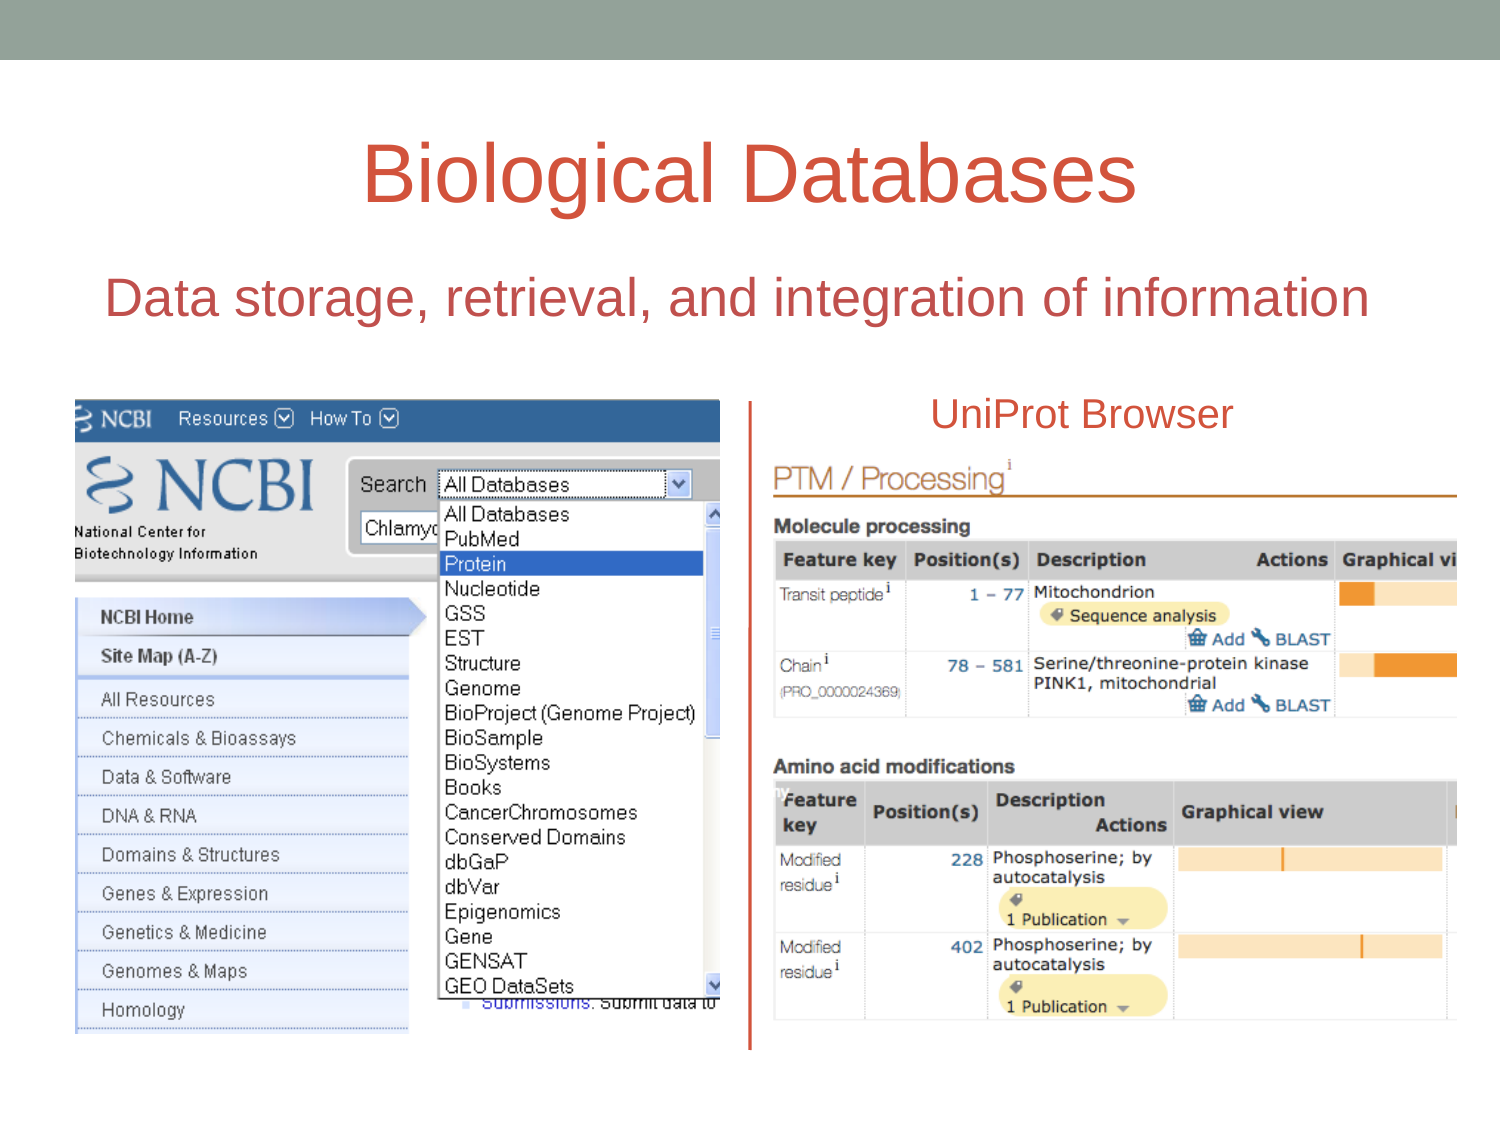

Biological Databases
Data storage, retrieval, and integration of information
UniProt Browser